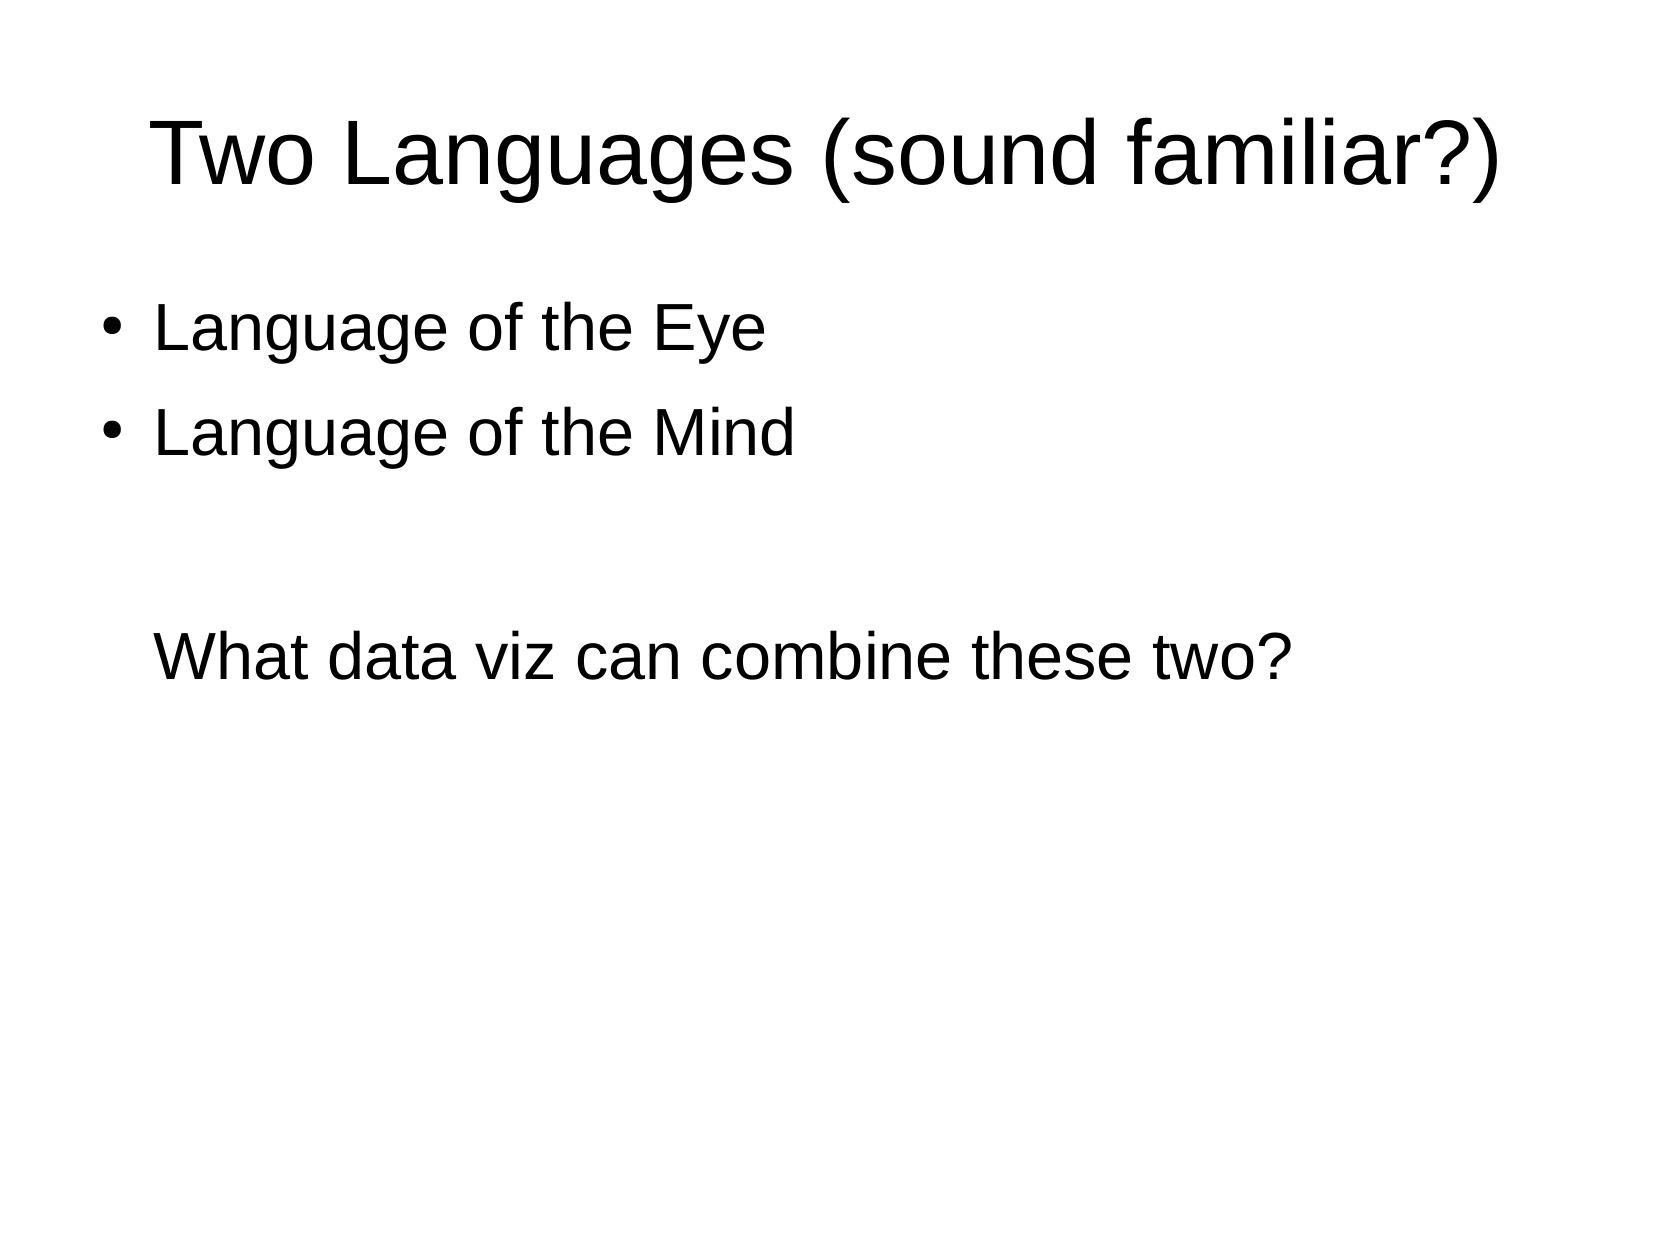

# Two Languages (sound familiar?)
Language of the Eye
Language of the Mind
What data viz can combine these two?